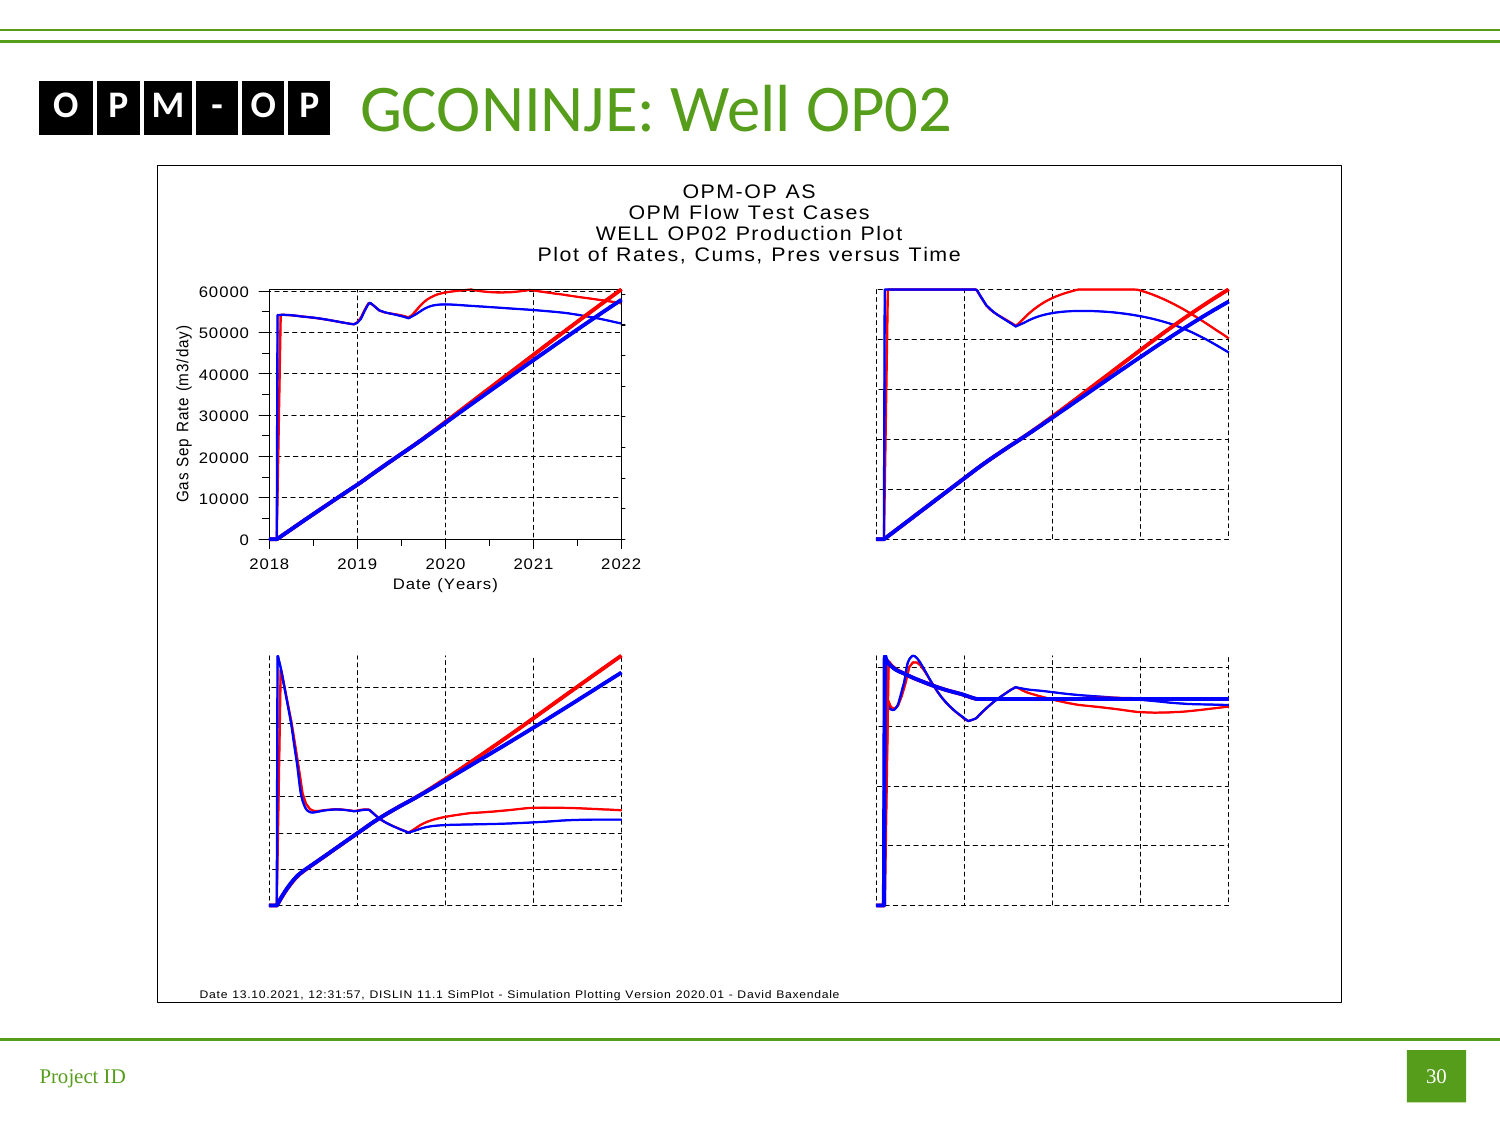

# GCONINJE: Well OP02
Project ID
30